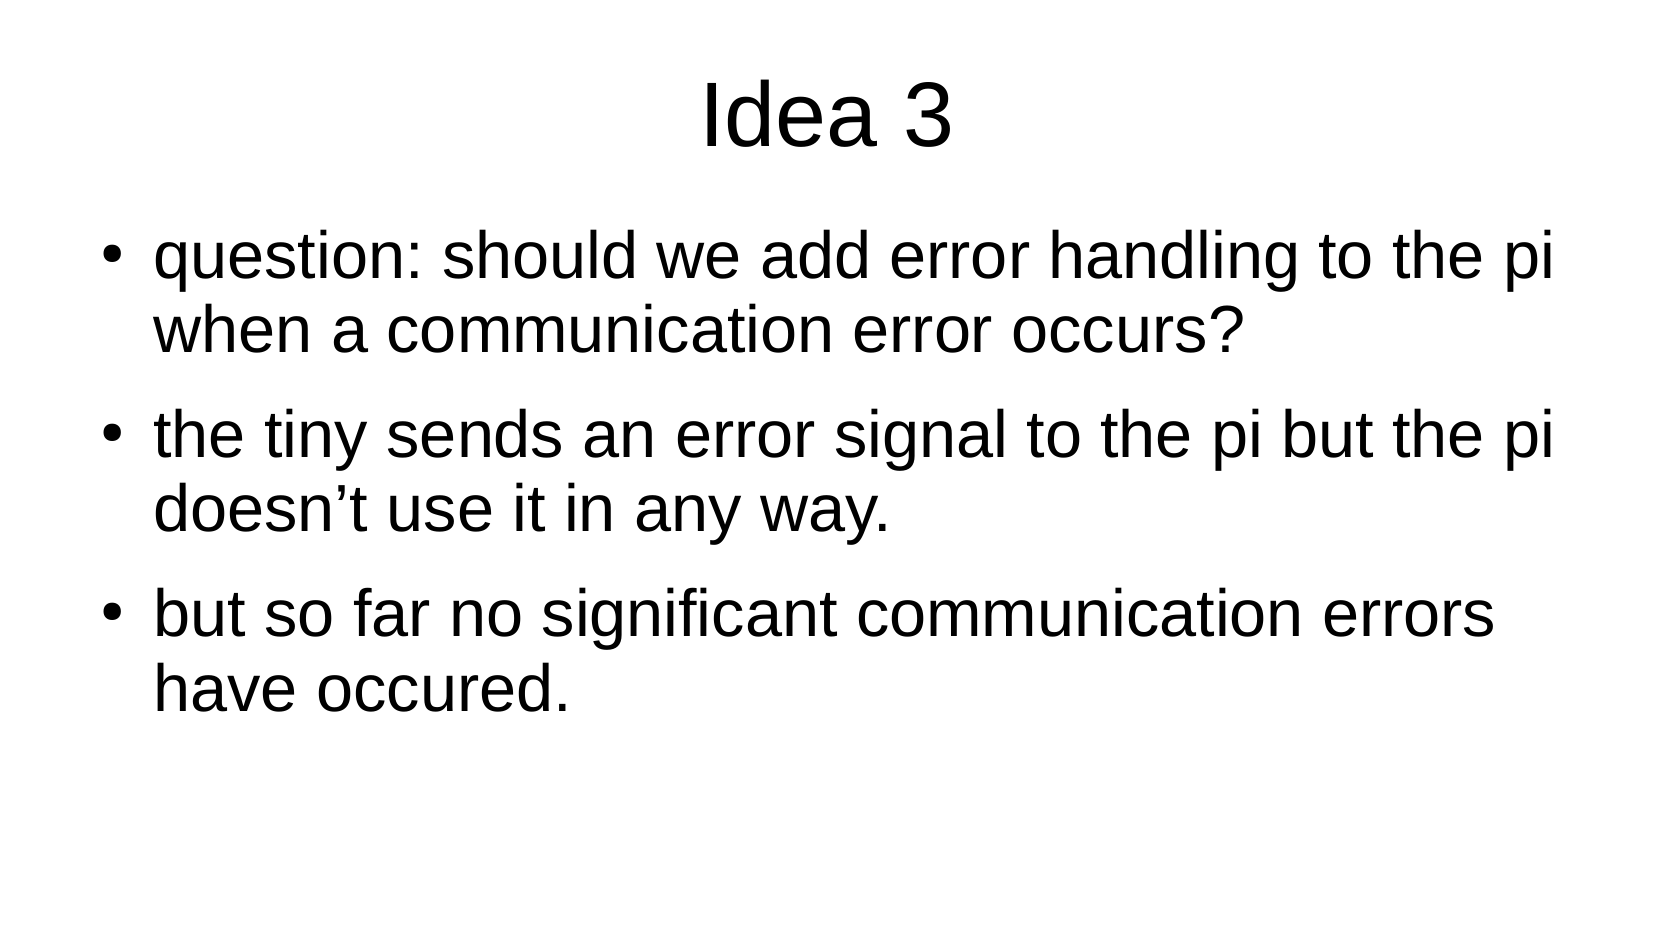

# Idea 3
question: should we add error handling to the pi when a communication error occurs?
the tiny sends an error signal to the pi but the pi doesn’t use it in any way.
but so far no significant communication errors have occured.